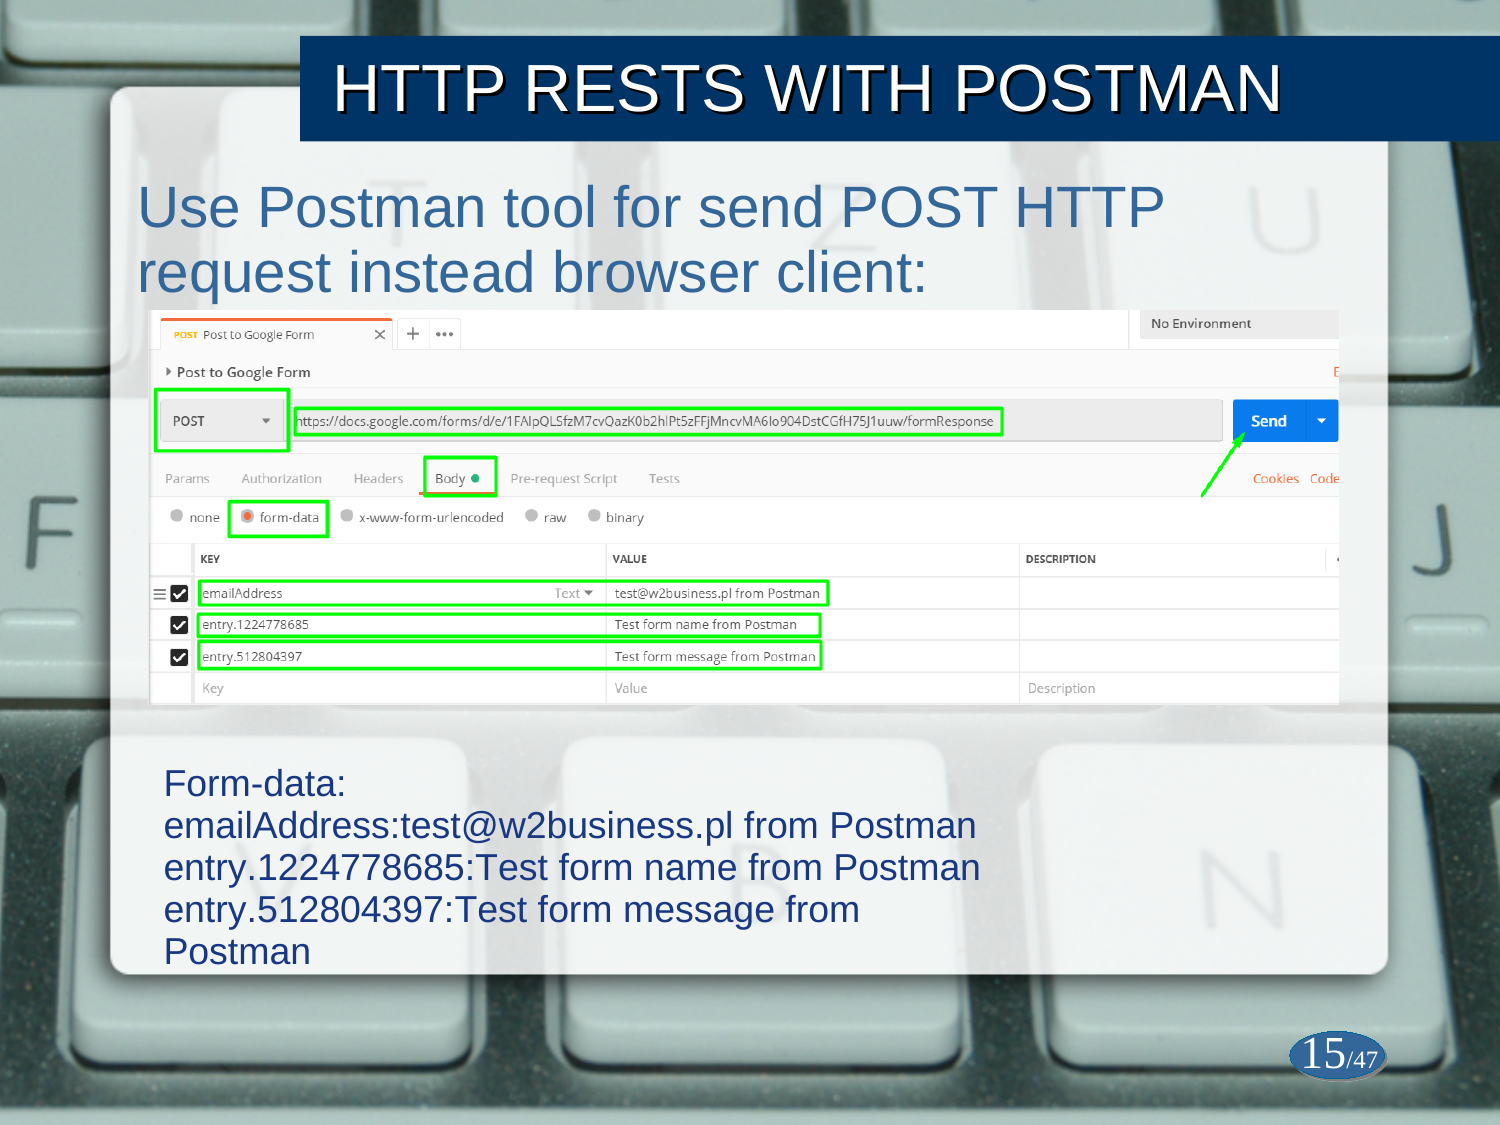

# HTTP RESTS WITH POSTMAN
Use Postman tool for send POST HTTP request instead browser client:
Form-data:
emailAddress:test@w2business.pl from Postman
entry.1224778685:Test form name from Postman
entry.512804397:Test form message from Postman
15